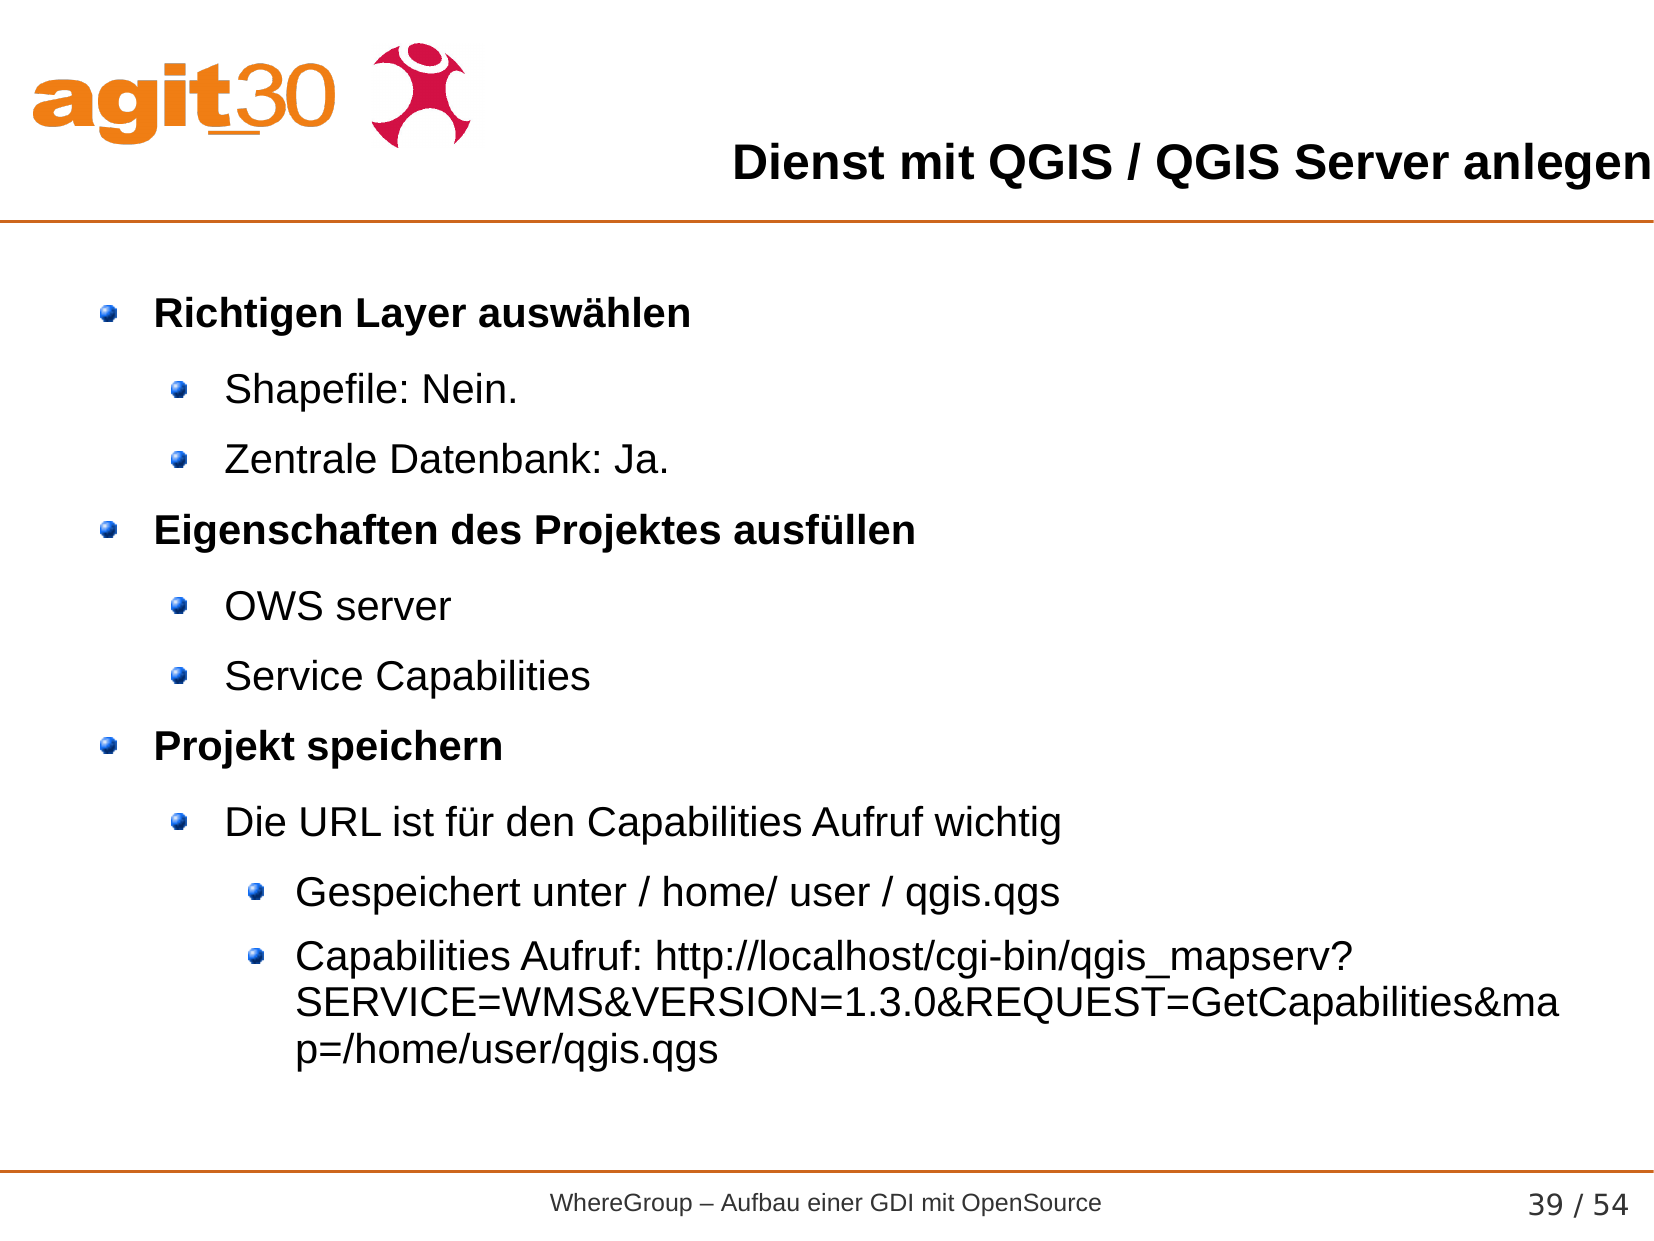

# Dienst mit QGIS / QGIS Server anlegen
Richtigen Layer auswählen
Shapefile: Nein.
Zentrale Datenbank: Ja.
Eigenschaften des Projektes ausfüllen
OWS server
Service Capabilities
Projekt speichern
Die URL ist für den Capabilities Aufruf wichtig
Gespeichert unter / home/ user / qgis.qgs
Capabilities Aufruf: http://localhost/cgi-bin/qgis_mapserv?SERVICE=WMS&VERSION=1.3.0&REQUEST=GetCapabilities&map=/home/user/qgis.qgs